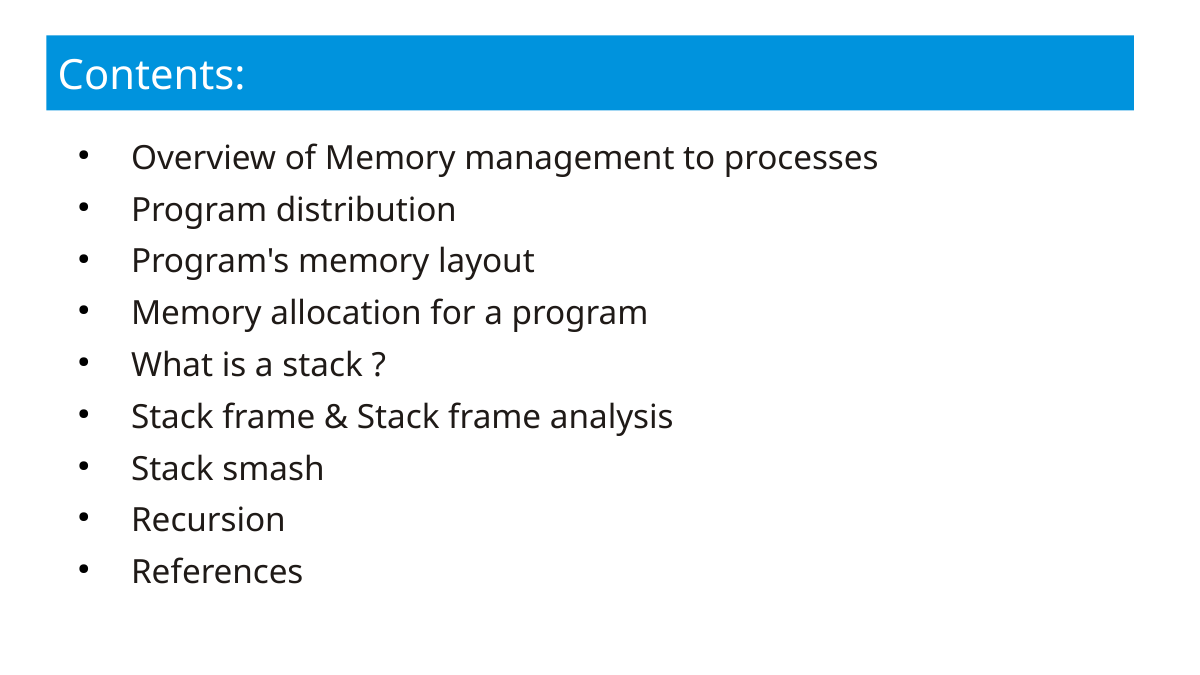

# Contents:
Overview of Memory management to processes
Program distribution
Program's memory layout
Memory allocation for a program
What is a stack ?
Stack frame & Stack frame analysis
Stack smash
Recursion
References